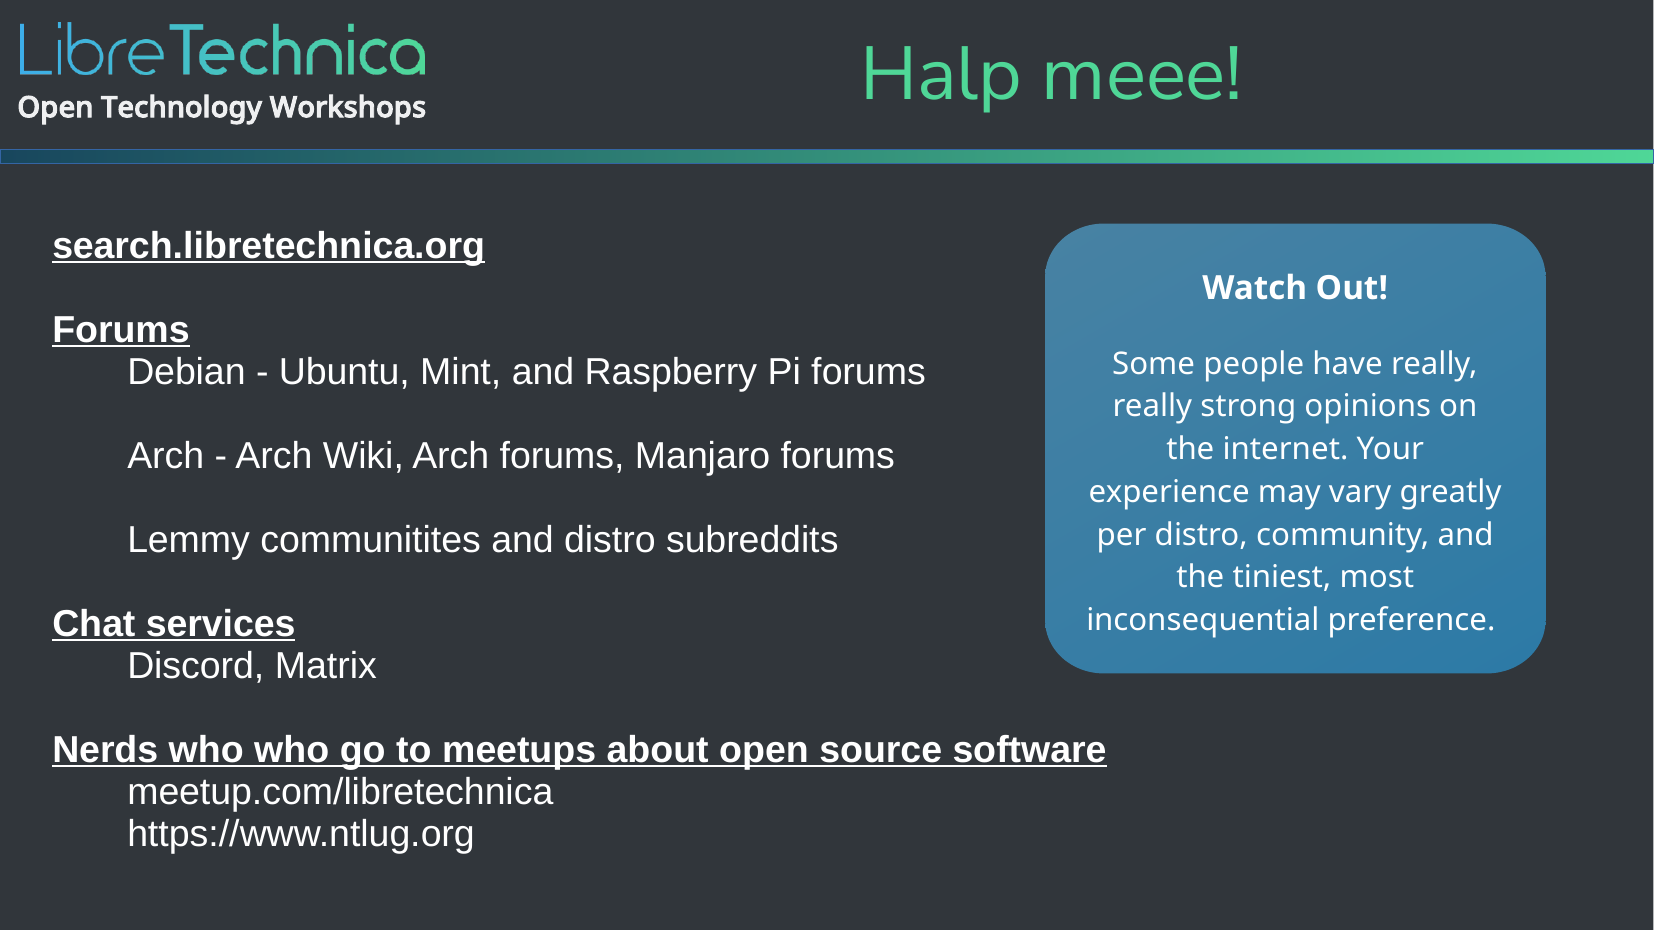

Halp meee!
# Open Technology Workshops
search.libretechnica.org
Forums
	Debian - Ubuntu, Mint, and Raspberry Pi forums
	Arch - Arch Wiki, Arch forums, Manjaro forums
	Lemmy communitites and distro subreddits
Chat services
	Discord, Matrix
Nerds who who go to meetups about open source software
	meetup.com/libretechnica
	https://www.ntlug.org
Watch Out!
Some people have really, really strong opinions on the internet. Your experience may vary greatly per distro, community, and the tiniest, most inconsequential preference.